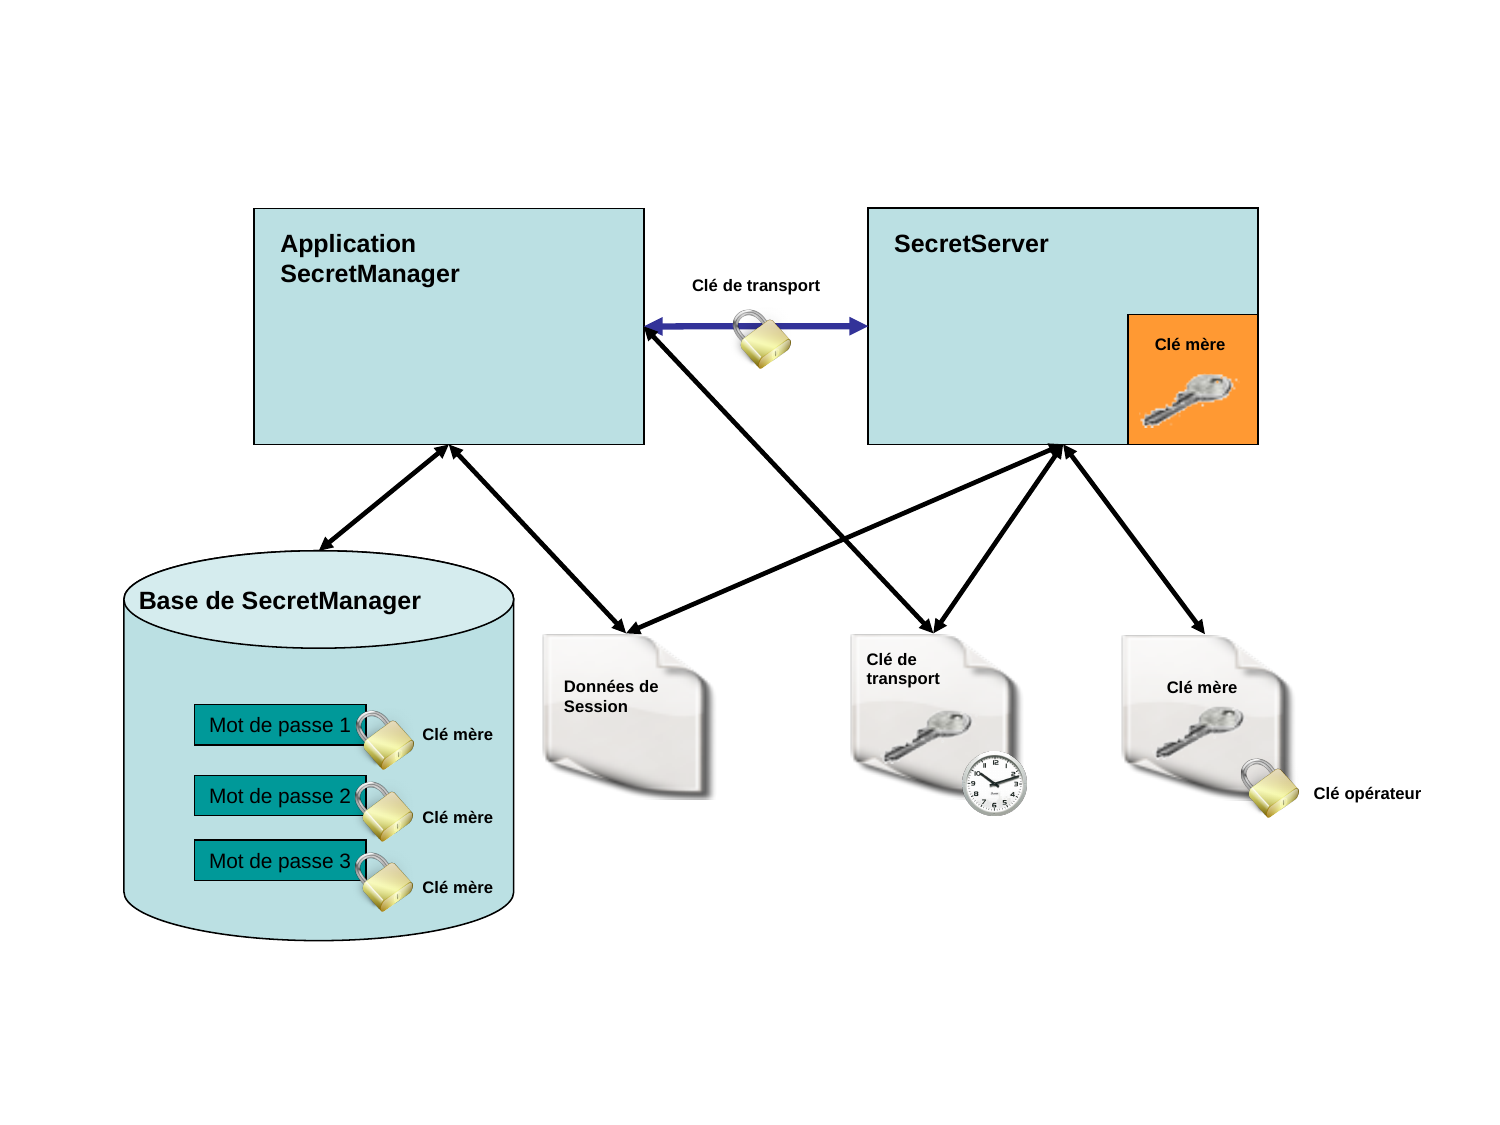

Application
SecretManager
SecretServer
Clé de transport
Clé mère
Base de SecretManager
Clé de transport
Données de Session
Clé mère
Mot de passe 1
Clé mère
Mot de passe 2
Clé opérateur
Clé mère
Mot de passe 3
Clé mère